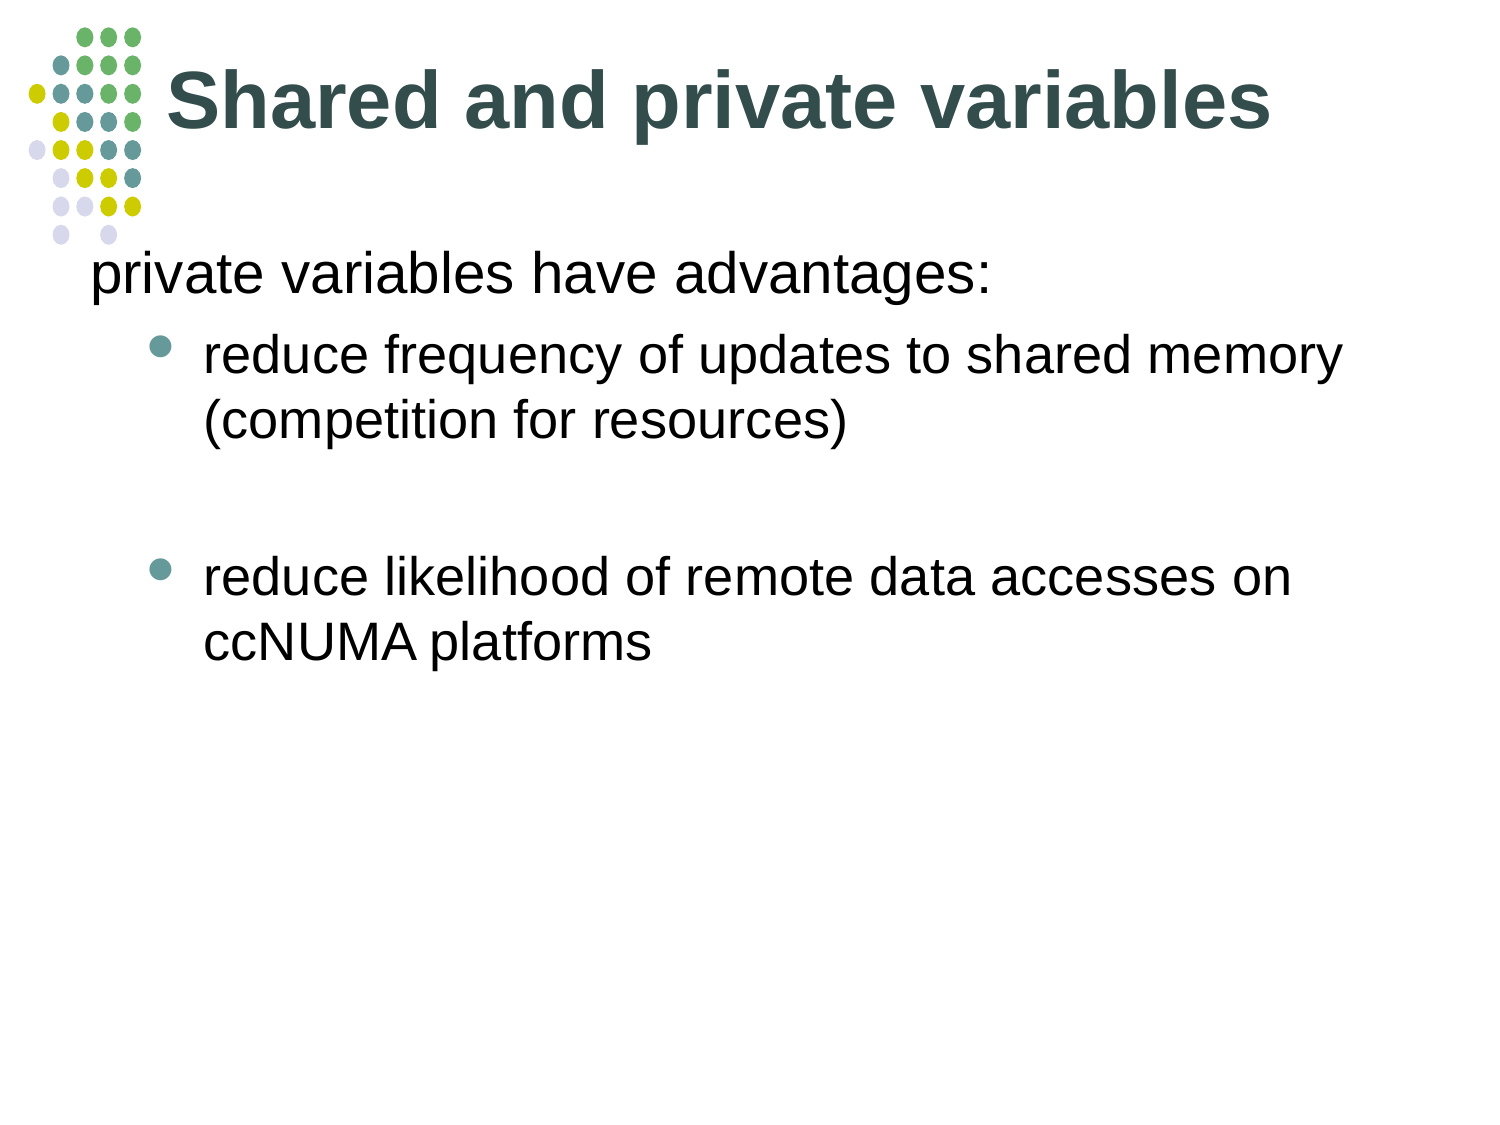

# Shared and private variables
private variables have advantages:
reduce frequency of updates to shared memory (competition for resources)
reduce likelihood of remote data accesses on ccNUMA platforms